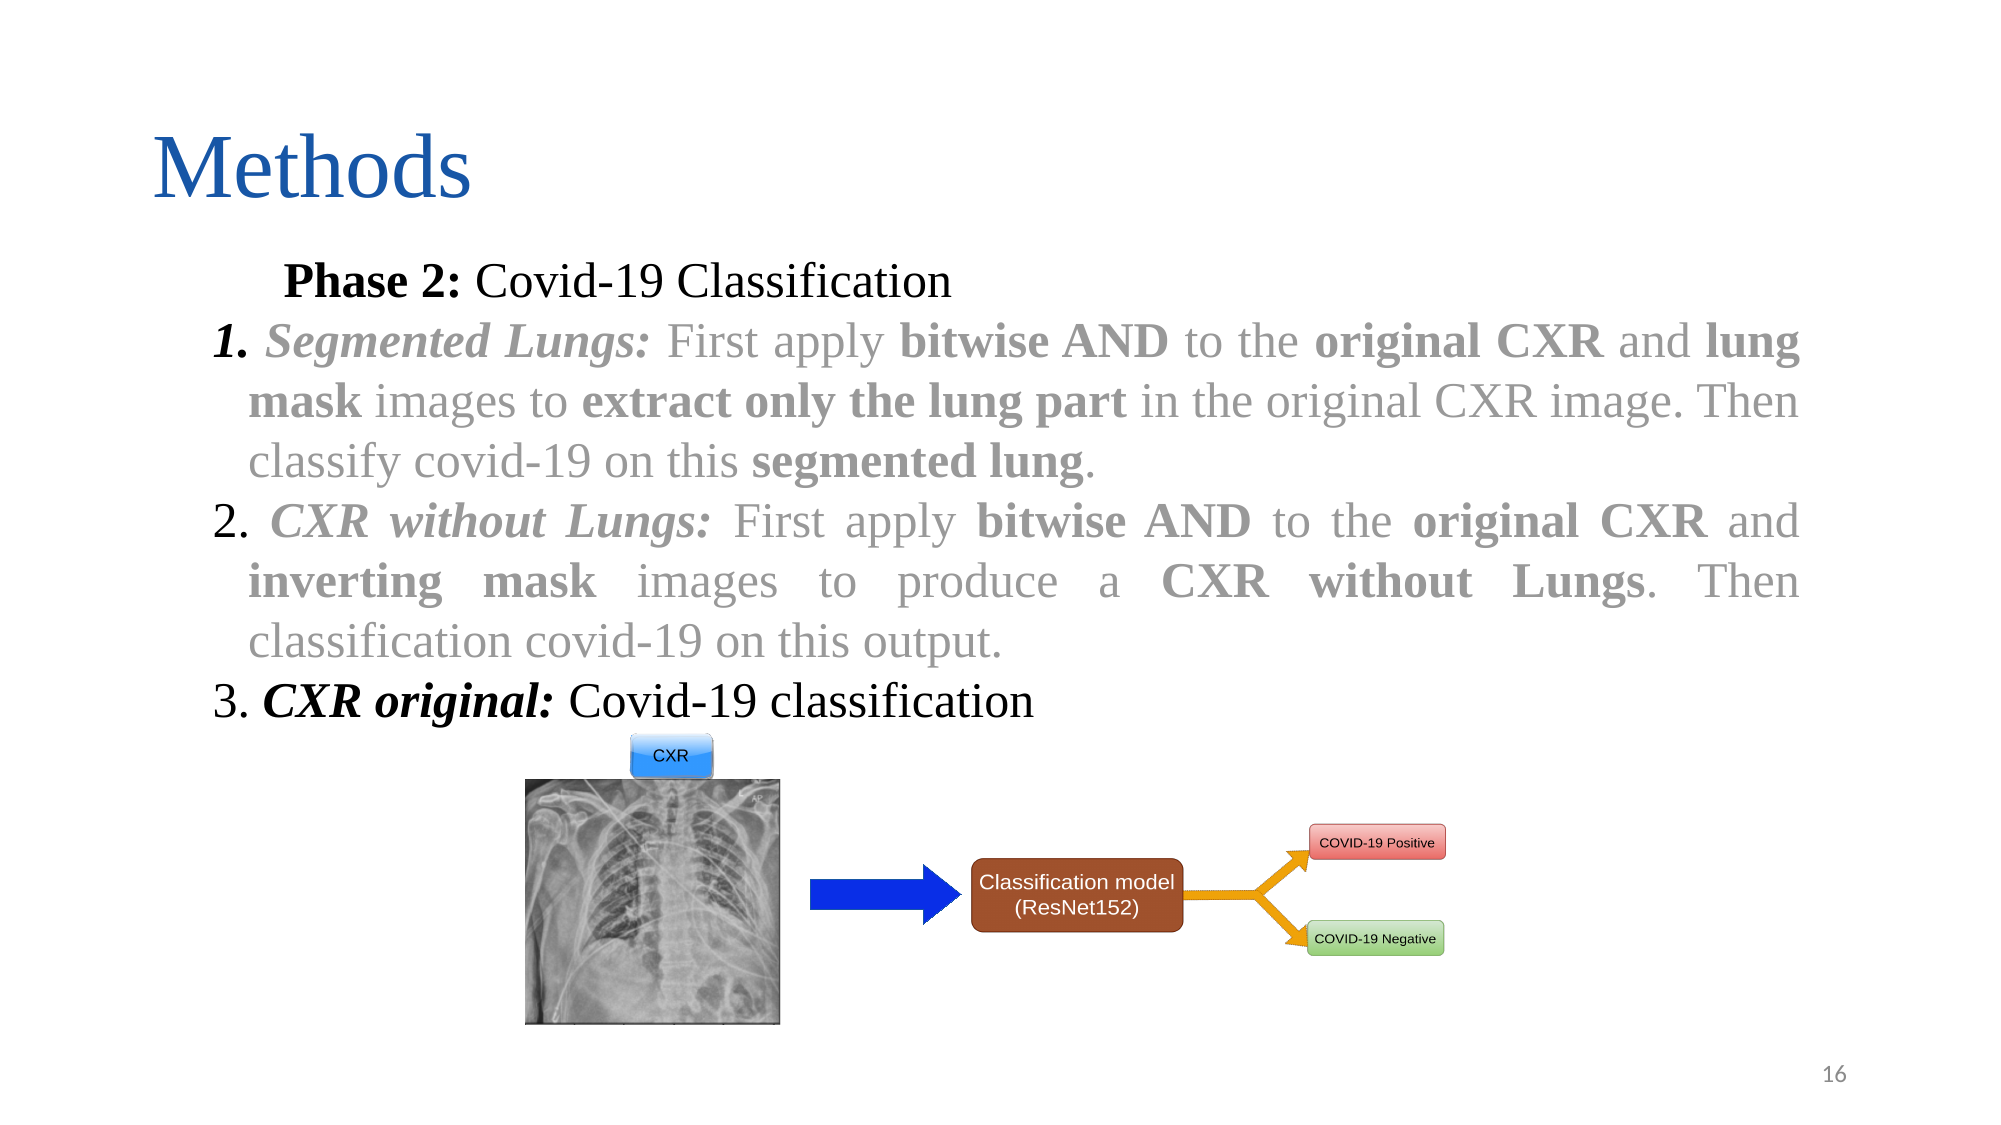

Methods
# Phase 2: Covid-19 Classification
 Segmented Lungs: First apply bitwise AND to the original CXR and lung mask images to extract only the lung part in the original CXR image. Then classify covid-19 on this segmented lung.
 CXR without Lungs: First apply bitwise AND to the original CXR and inverting mask images to produce a CXR without Lungs. Then classification covid-19 on this output.
 CXR original: Covid-19 classification